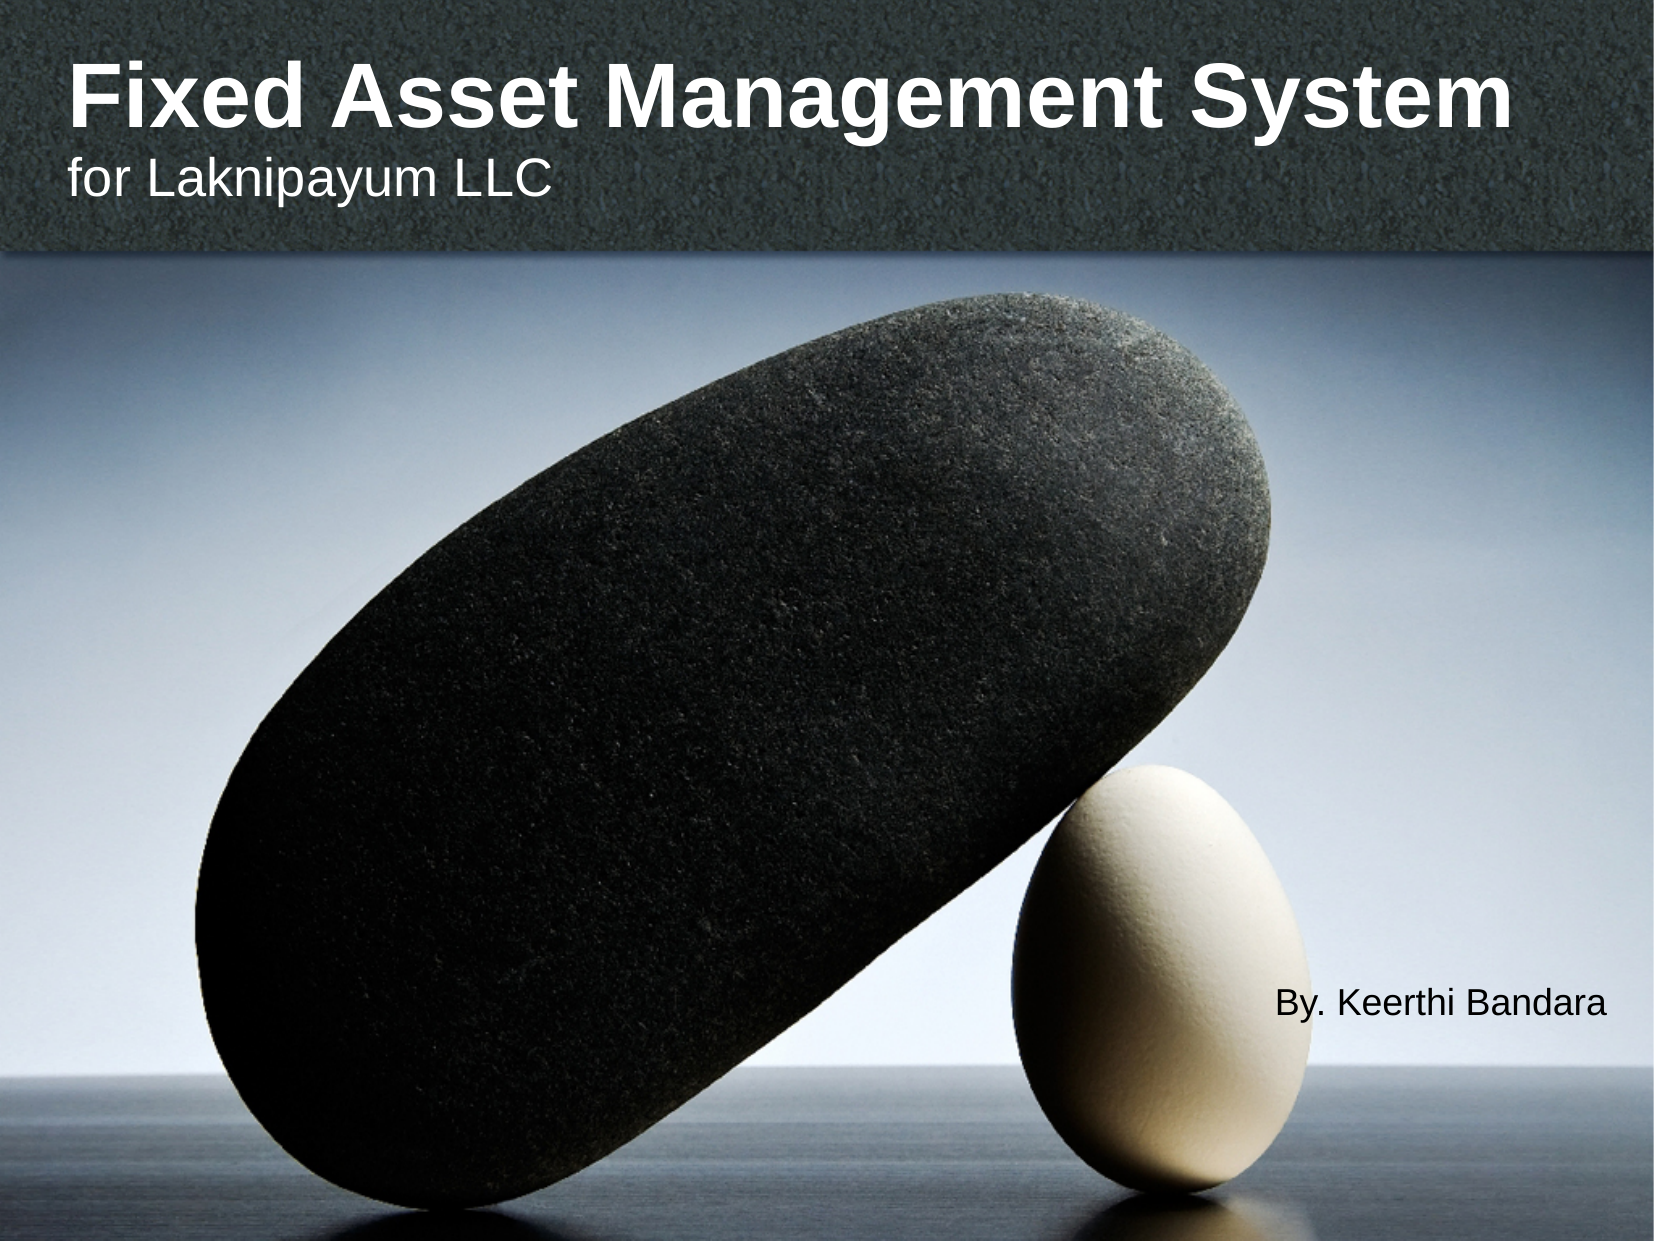

# Fixed Asset Management System for Laknipayum LLC
By. Keerthi Bandara